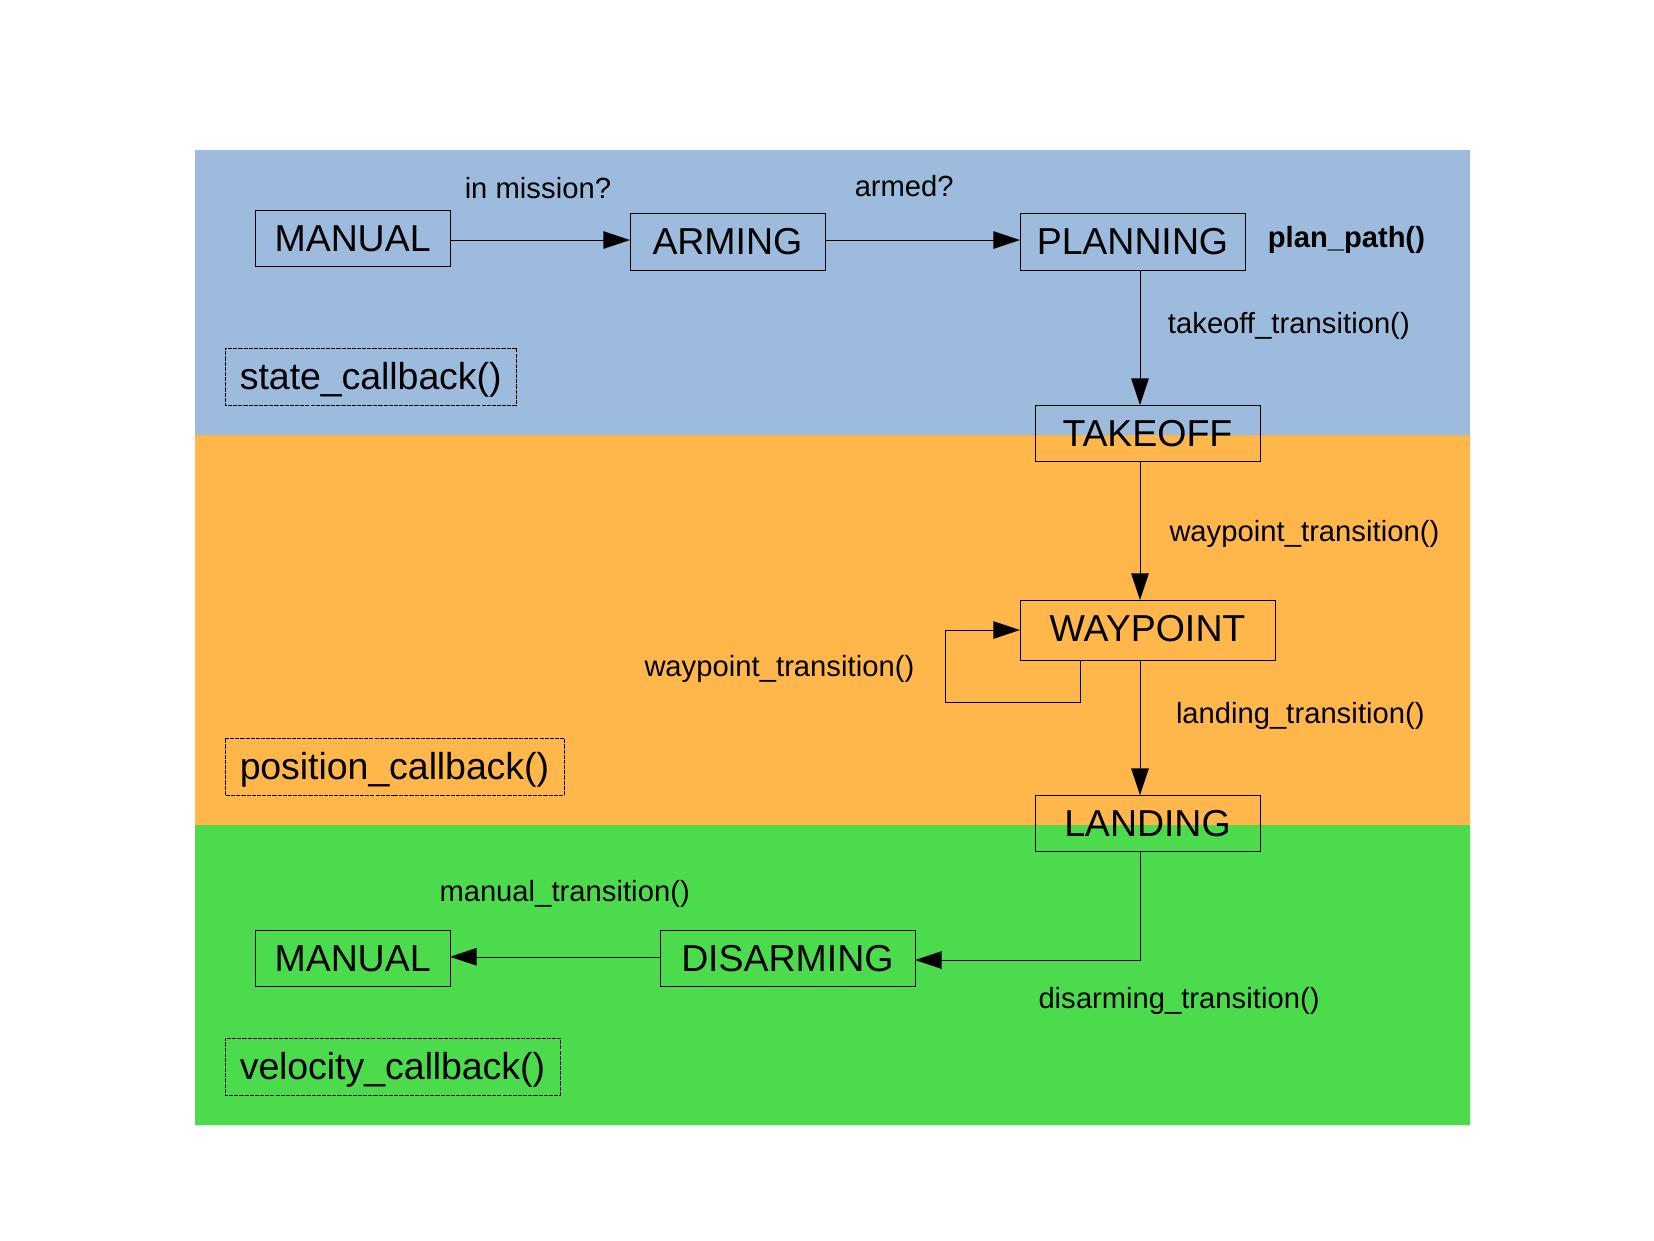

armed?
in mission?
MANUAL
ARMING
PLANNING
plan_path()
takeoff_transition()
state_callback()
TAKEOFF
waypoint_transition()
WAYPOINT
waypoint_transition()
landing_transition()
position_callback()
LANDING
manual_transition()
MANUAL
DISARMING
disarming_transition()
velocity_callback()